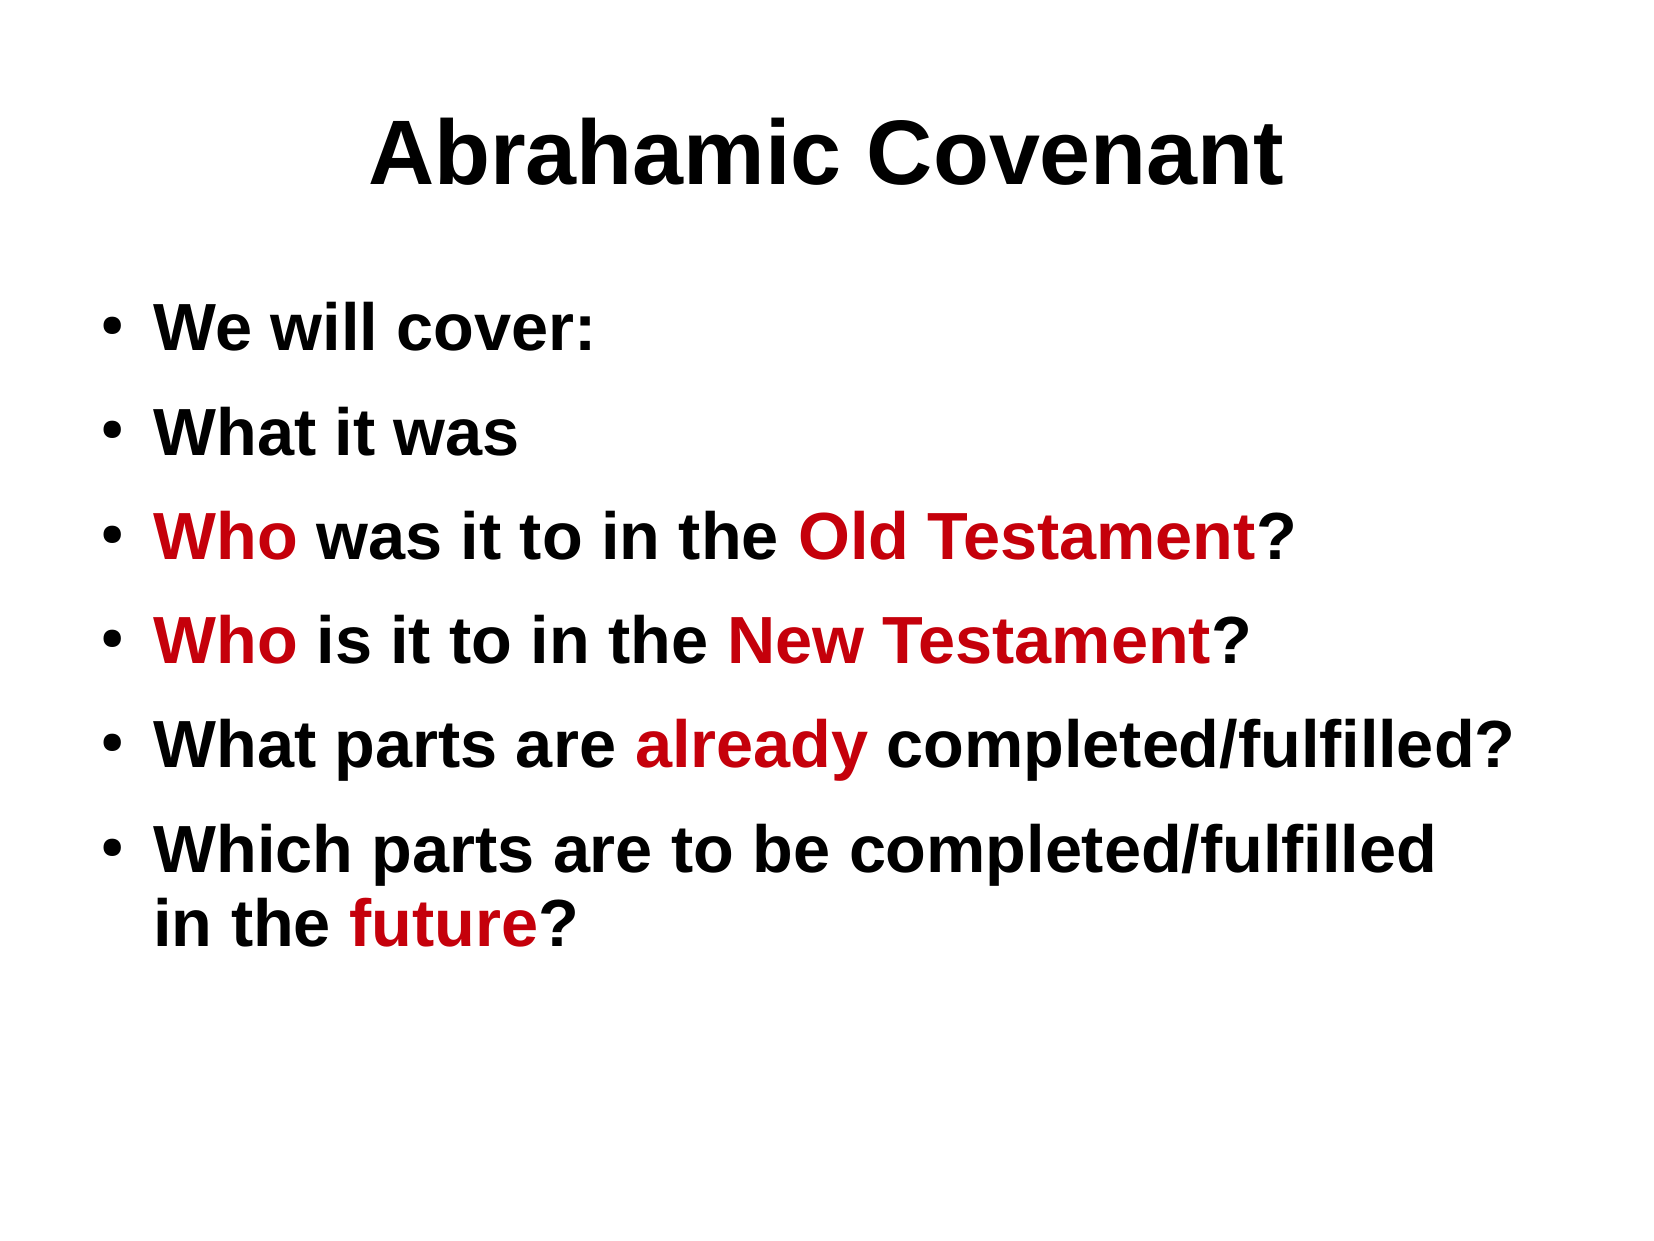

# Abrahamic Covenant
We will cover:
What it was
Who was it to in the Old Testament?
Who is it to in the New Testament?
What parts are already completed/fulfilled?
Which parts are to be completed/fulfilled
in the future?